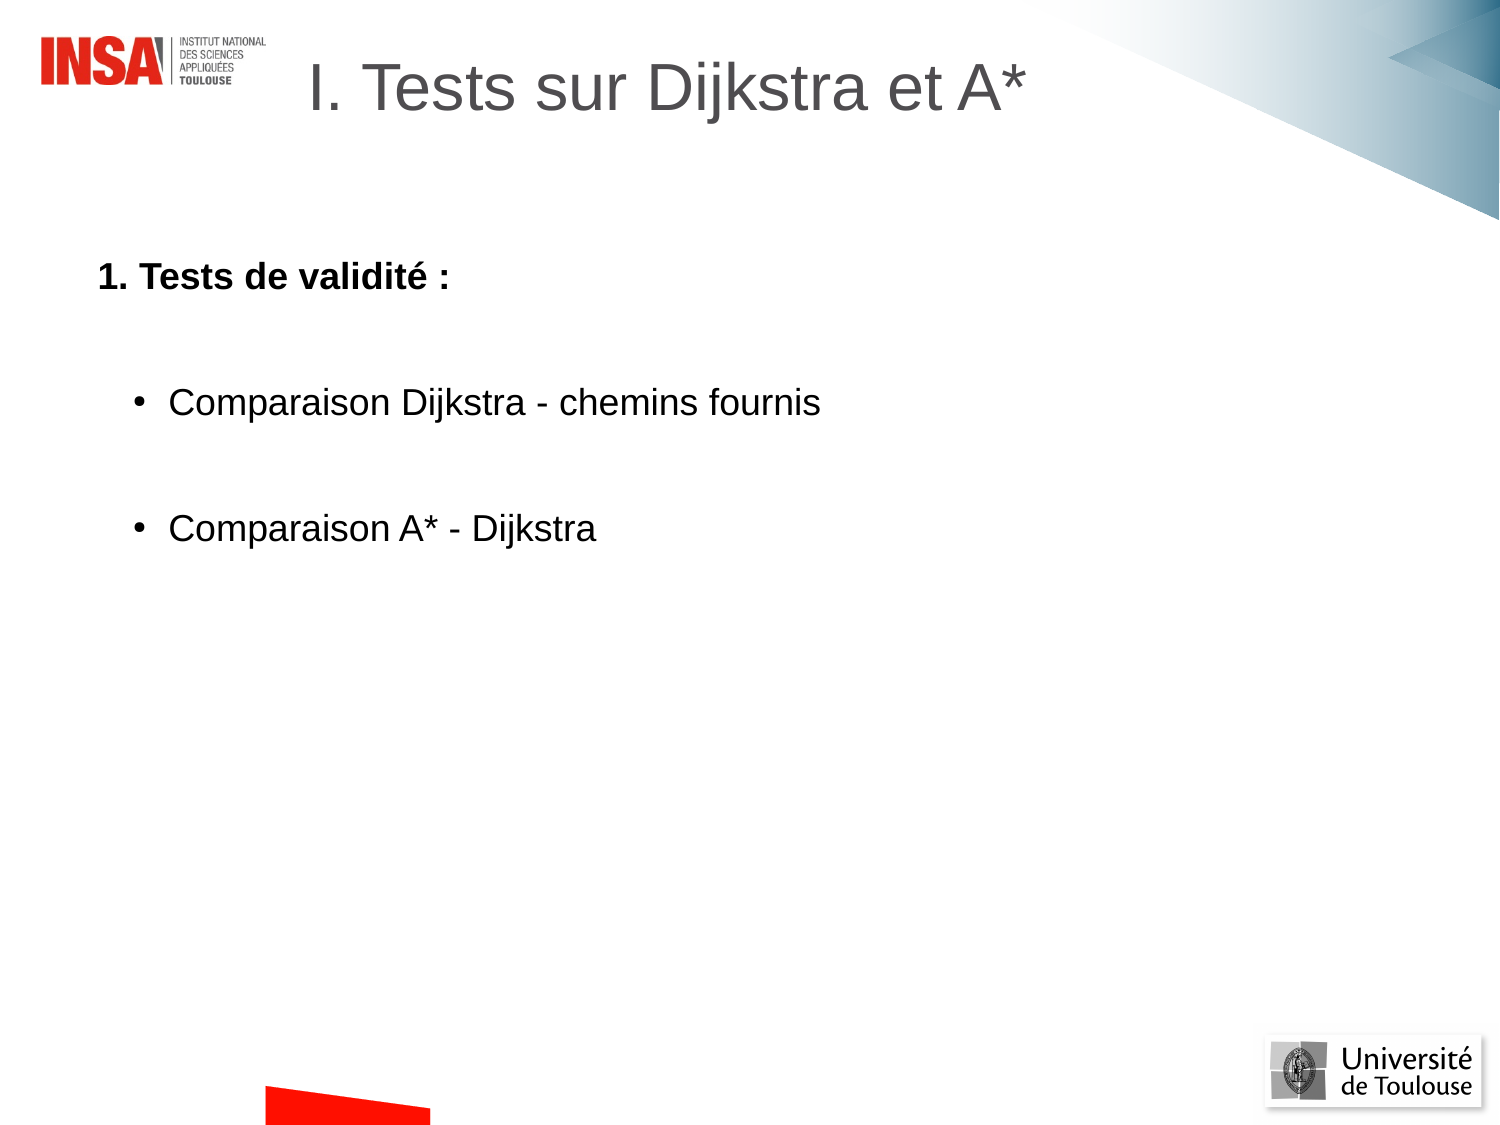

I. Tests sur Dijkstra et A*
#
1. Tests de validité :
Comparaison Dijkstra - chemins fournis
Comparaison A* - Dijkstra